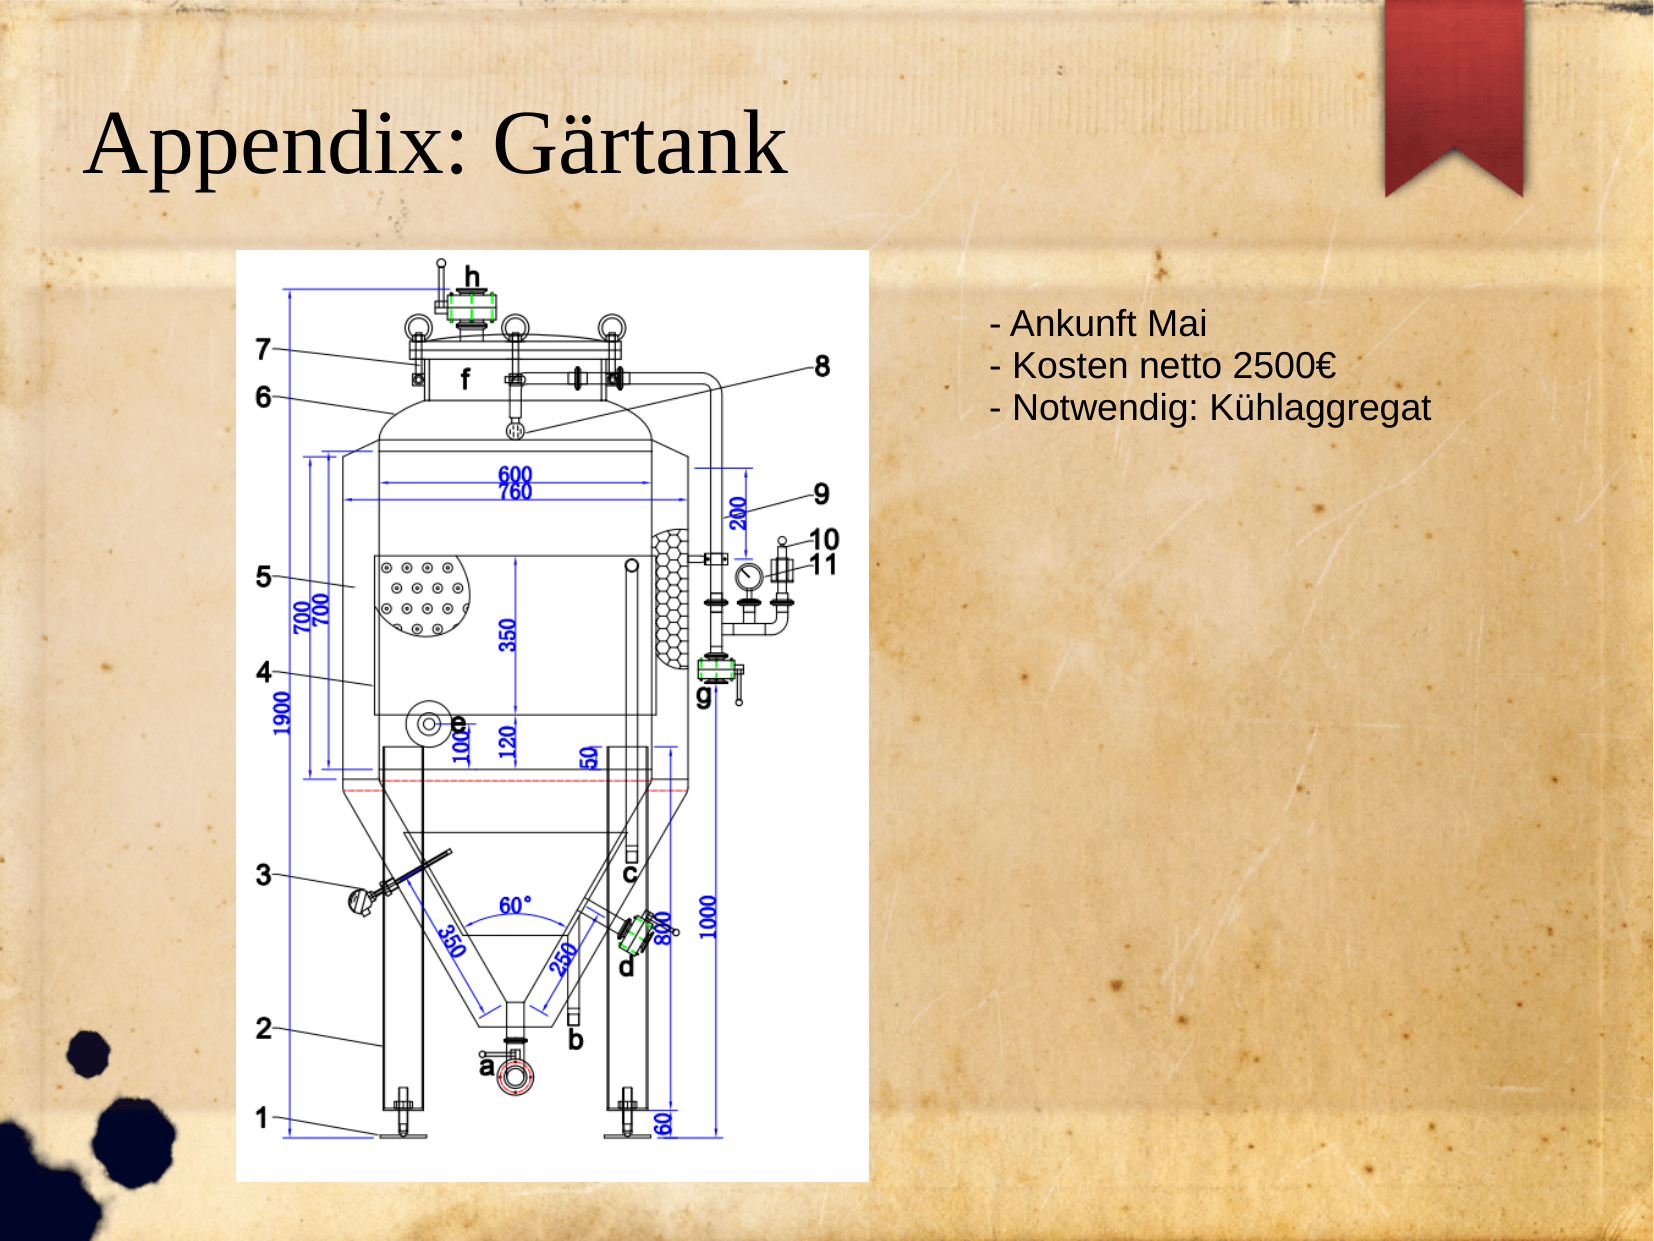

# Appendix: Gärtank
- Ankunft Mai
- Kosten netto 2500€
- Notwendig: Kühlaggregat